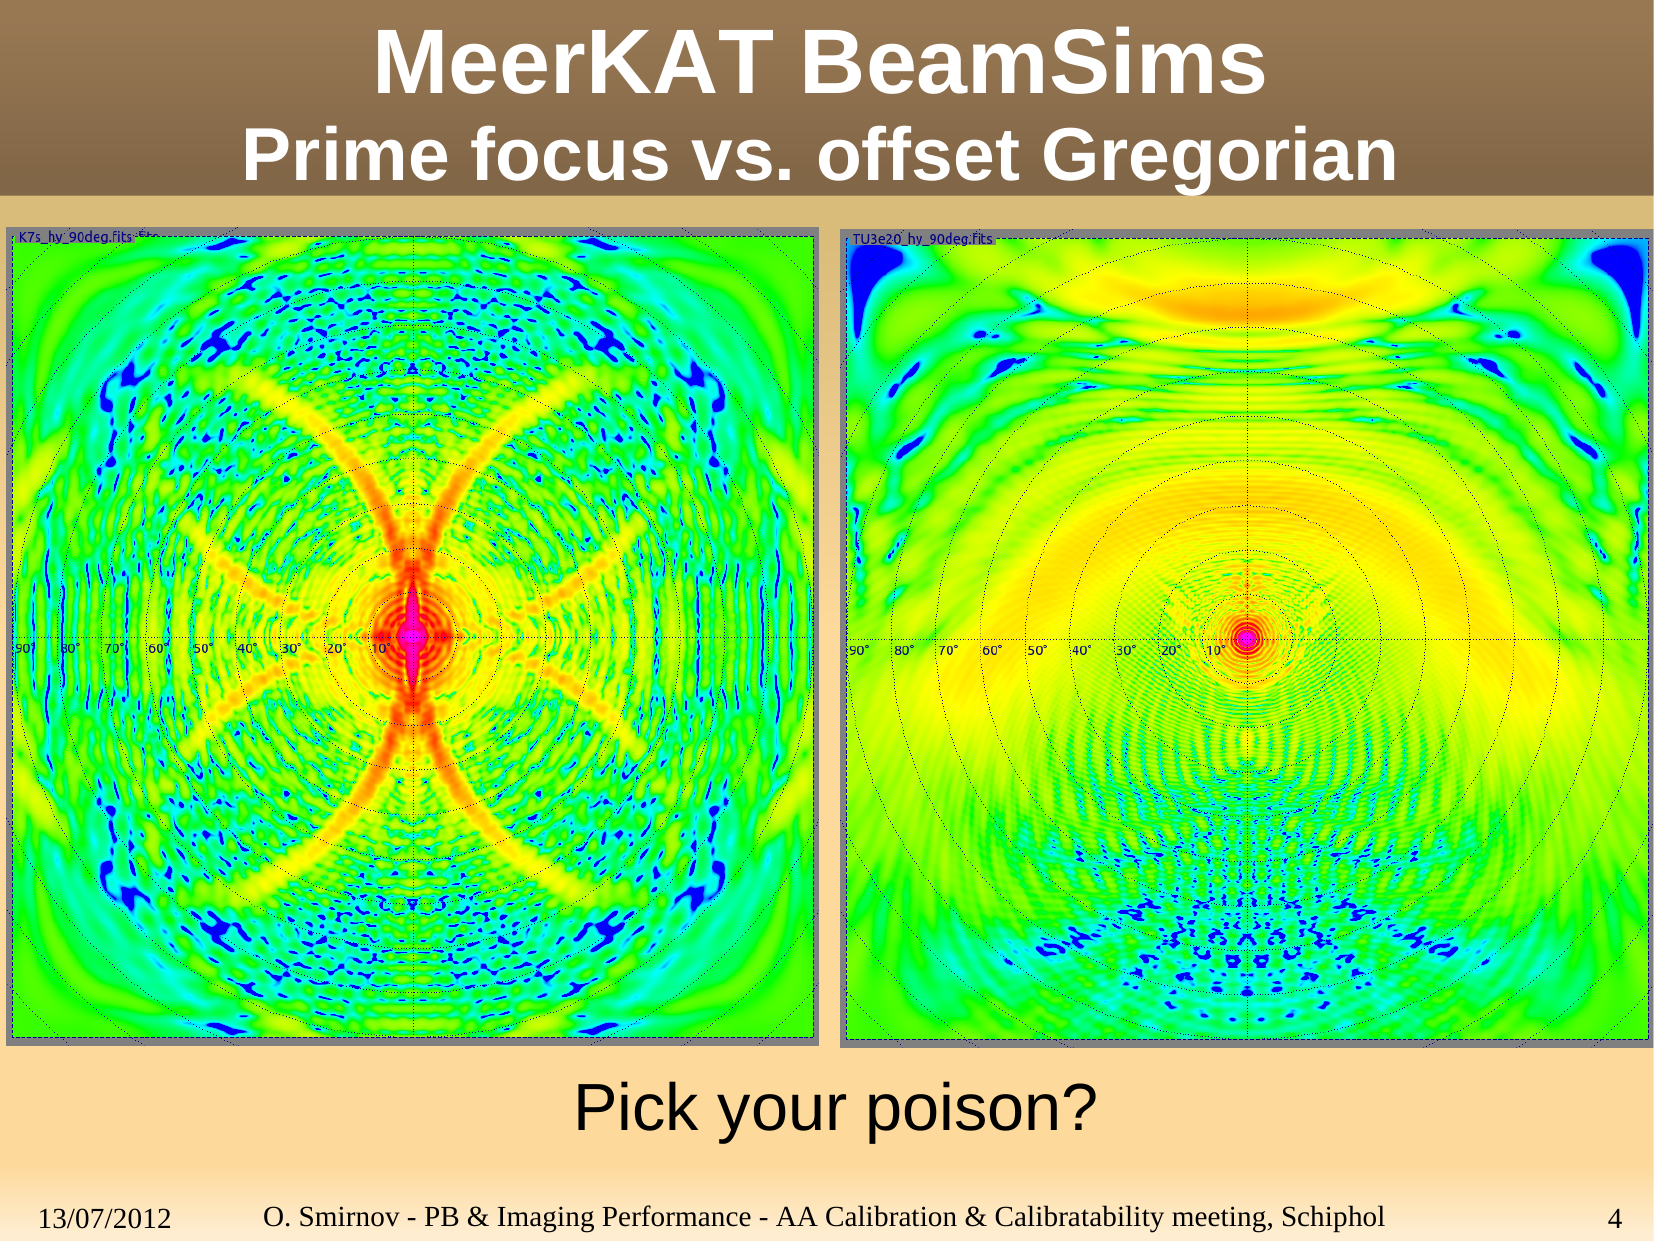

# MeerKAT BeamSims Prime focus vs. offset Gregorian
Pick your poison?
O. Smirnov - PB & Imaging Performance - AA Calibration & Calibratability meeting, Schiphol
13/07/2012
4